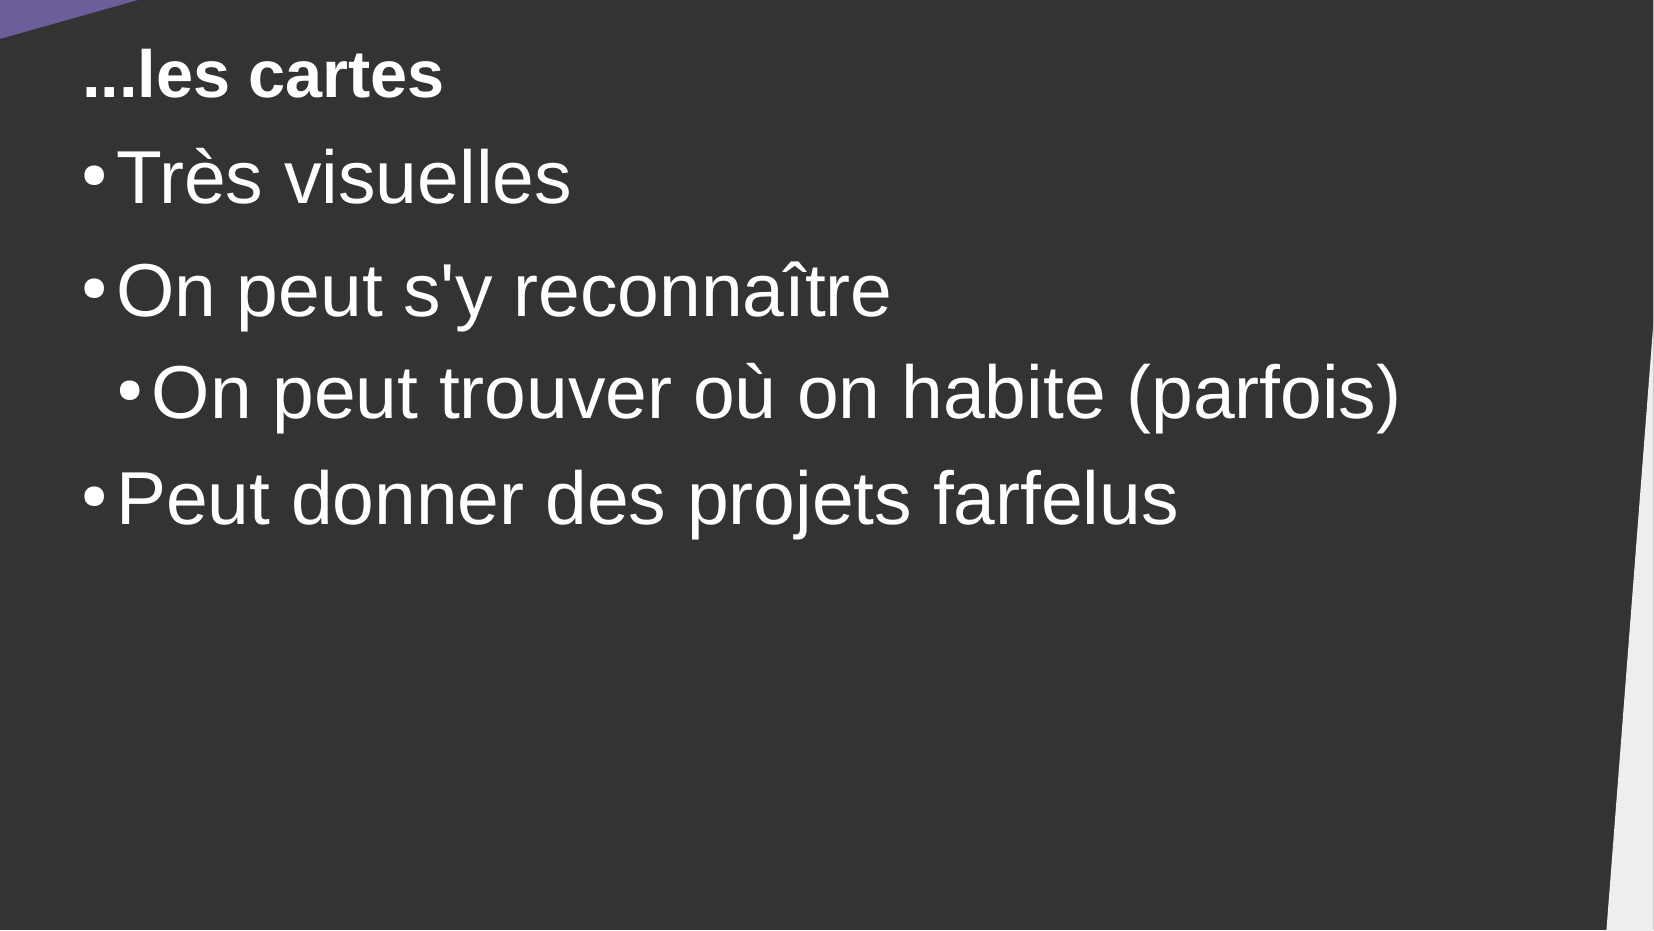

# ...les cartes
Très visuelles
On peut s'y reconnaître
On peut trouver où on habite (parfois)
Peut donner des projets farfelus